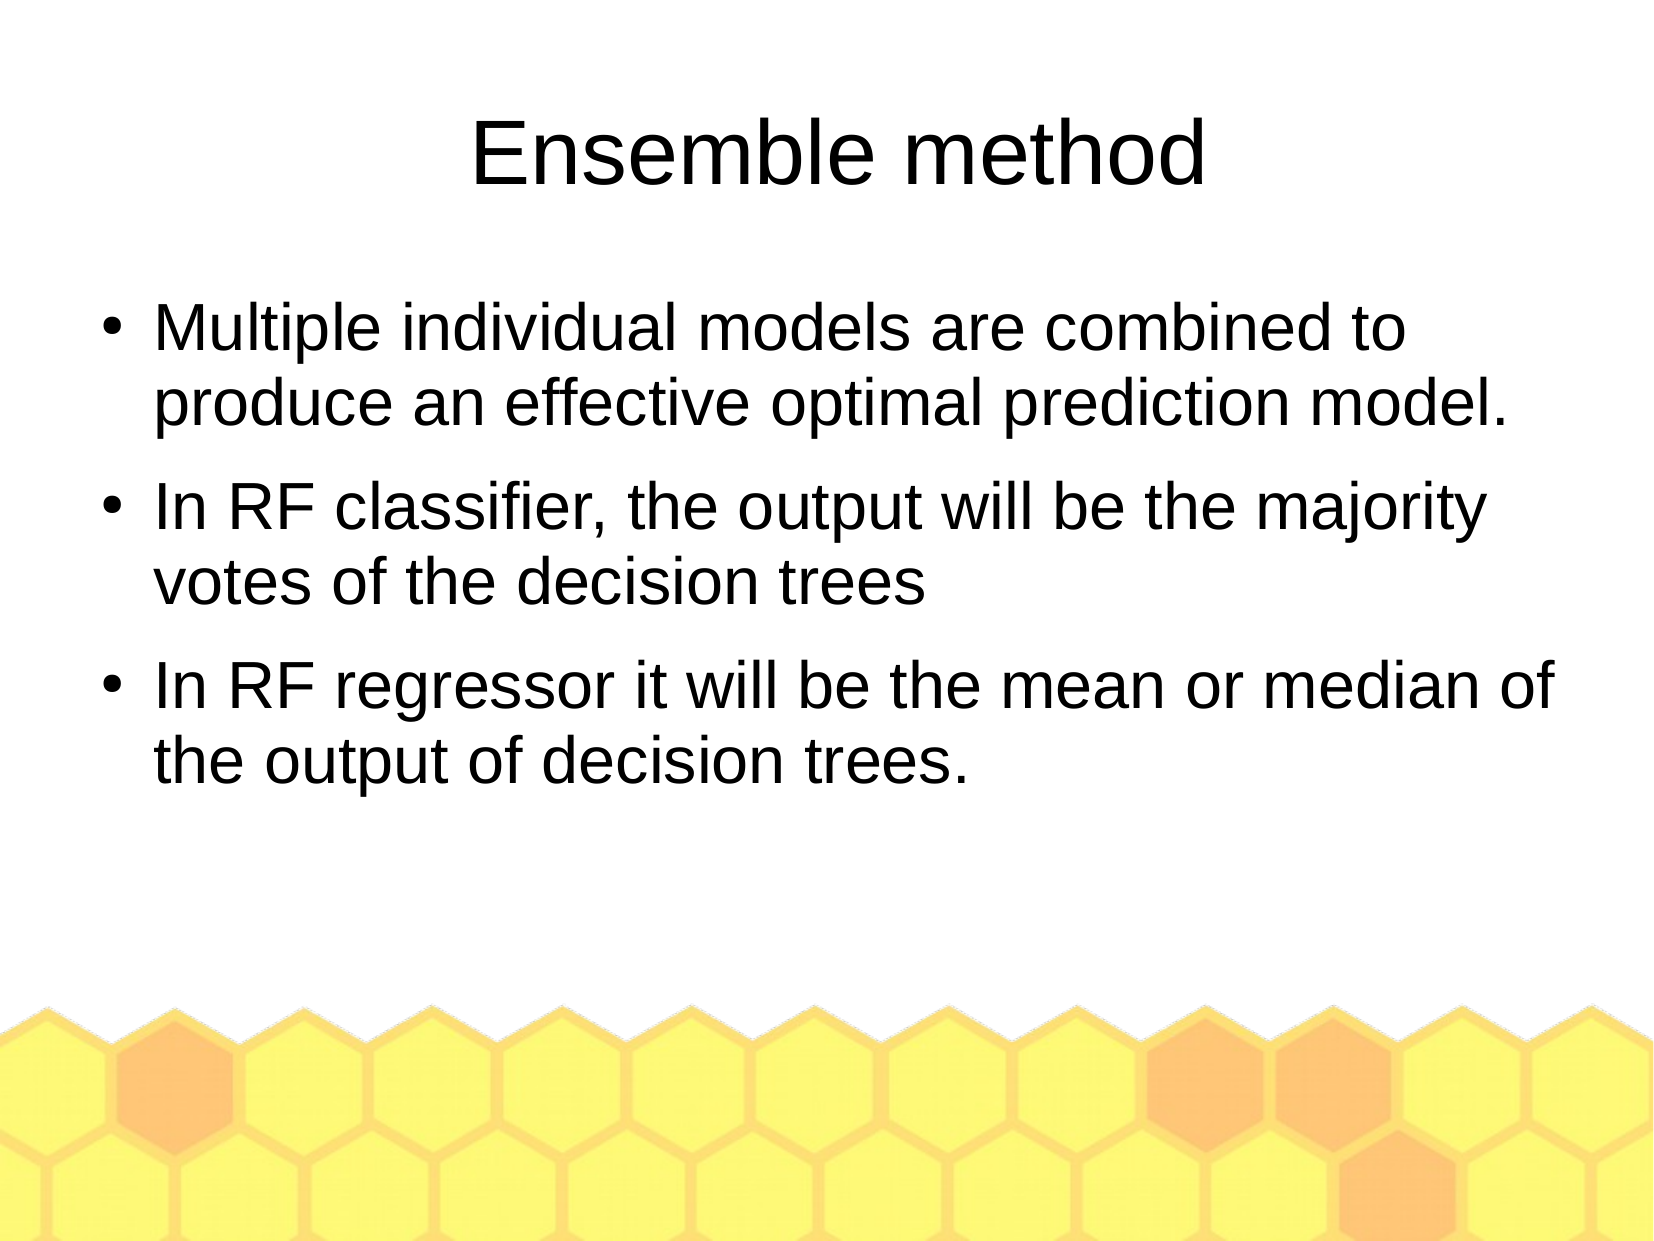

# Ensemble method
Multiple individual models are combined to produce an effective optimal prediction model.
In RF classifier, the output will be the majority votes of the decision trees
In RF regressor it will be the mean or median of the output of decision trees.